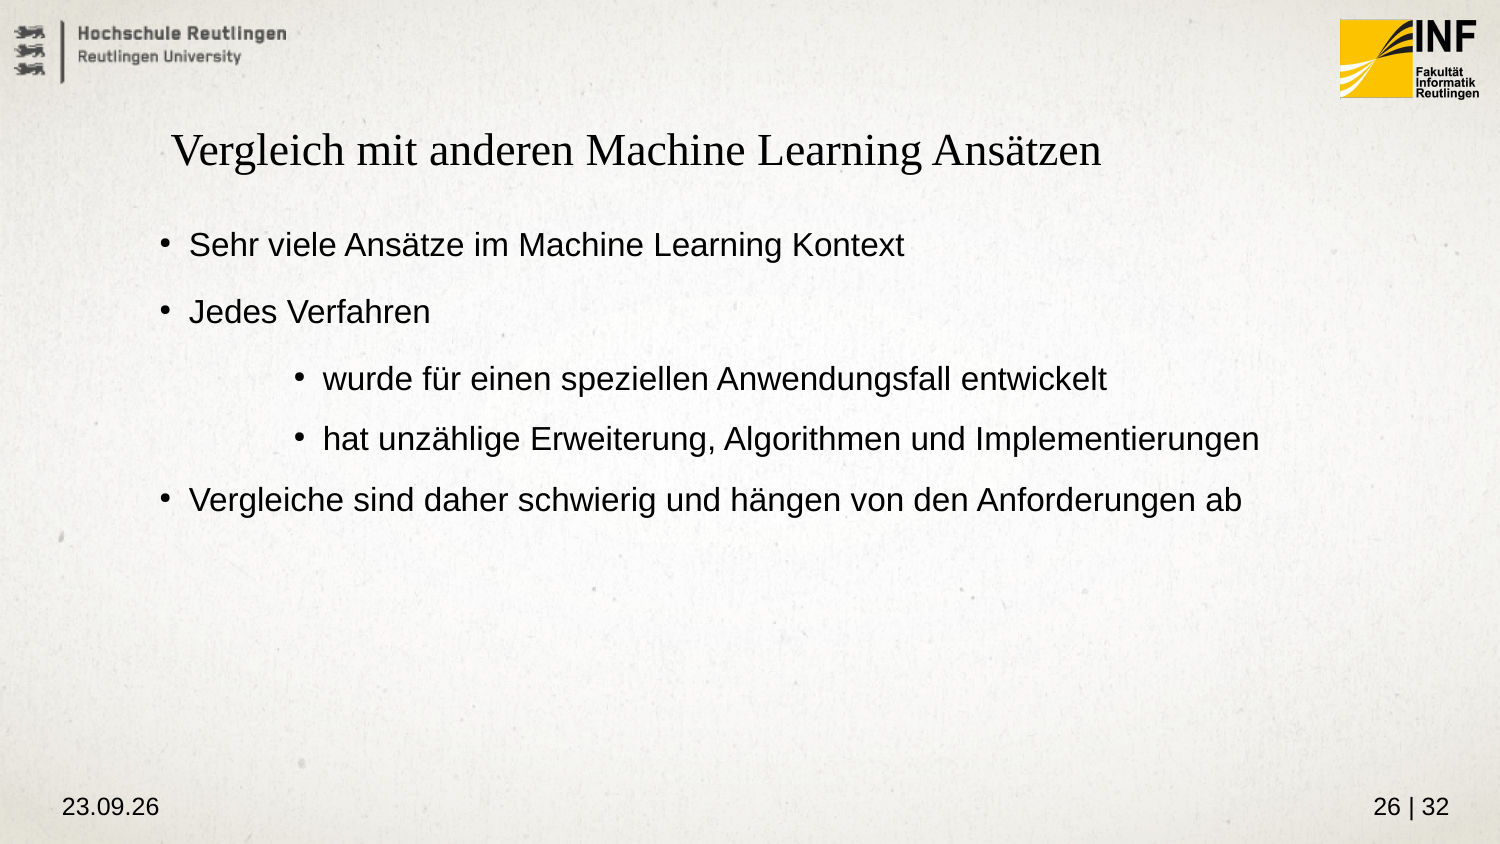

# Vergleich mit anderen Machine Learning Ansätzen
Sehr viele Ansätze im Machine Learning Kontext
Jedes Verfahren
wurde für einen speziellen Anwendungsfall entwickelt
hat unzählige Erweiterung, Algorithmen und Implementierungen
Vergleiche sind daher schwierig und hängen von den Anforderungen ab